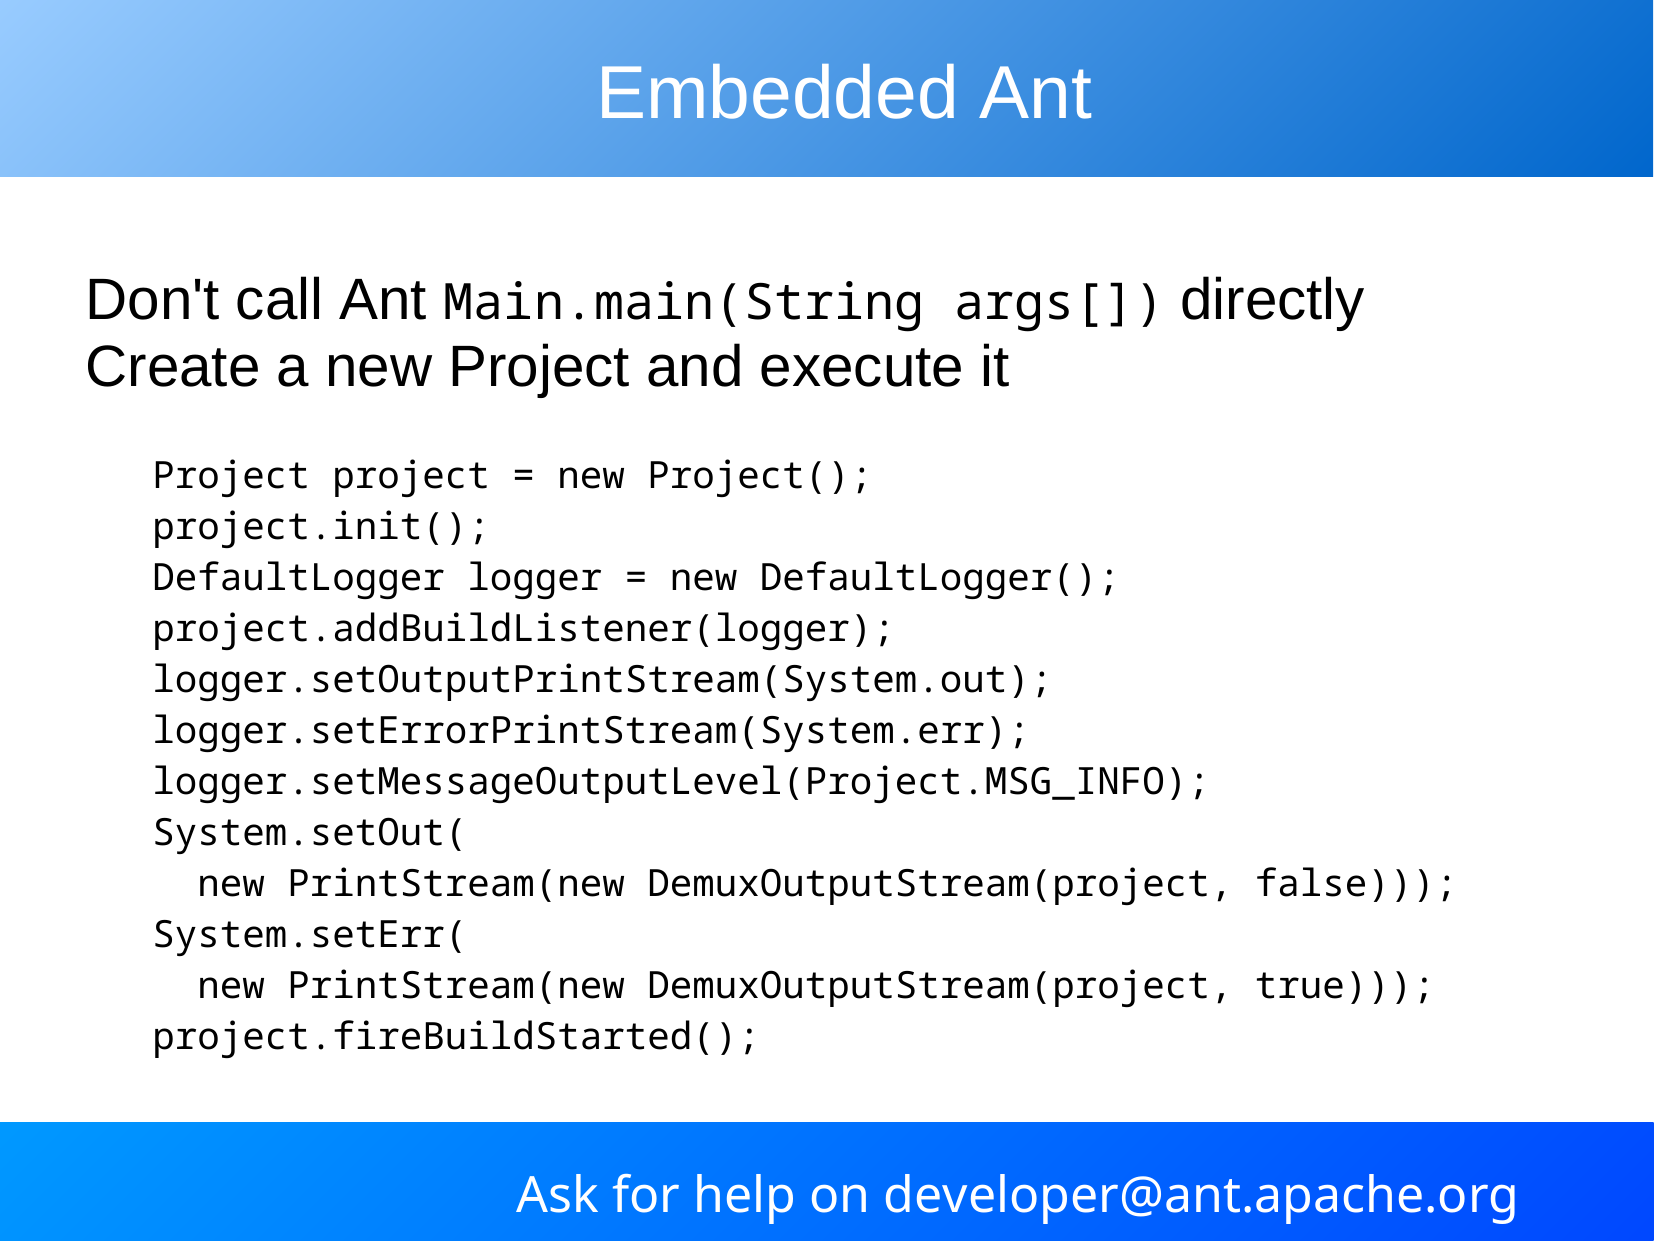

# Embedded Ant
Don't call Ant Main.main(String args[]) directly
Create a new Project and execute it
Project project = new Project();
project.init();
DefaultLogger logger = new DefaultLogger();
project.addBuildListener(logger);
logger.setOutputPrintStream(System.out);
logger.setErrorPrintStream(System.err);
logger.setMessageOutputLevel(Project.MSG_INFO);
System.setOut(
 new PrintStream(new DemuxOutputStream(project, false)));
System.setErr(
 new PrintStream(new DemuxOutputStream(project, true)));
project.fireBuildStarted();
Ask for help on developer@ant.apache.org